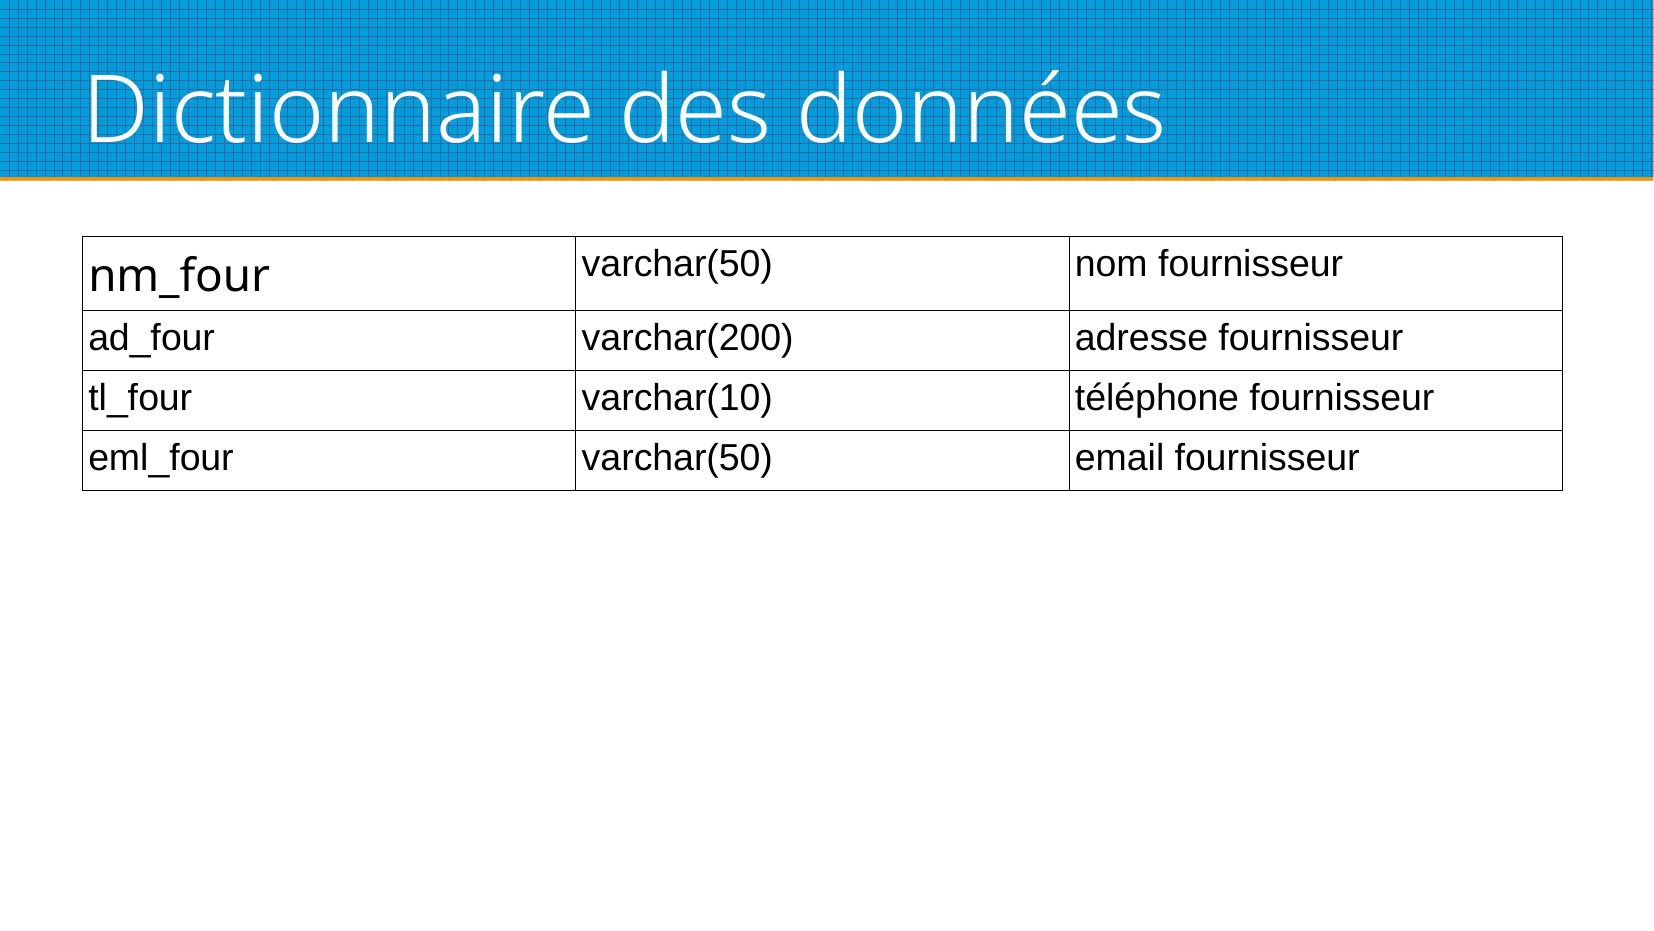

# Dictionnaire des données
| nm\_four | varchar(50) | nom fournisseur |
| --- | --- | --- |
| ad\_four | varchar(200) | adresse fournisseur |
| tl\_four | varchar(10) | téléphone fournisseur |
| eml\_four | varchar(50) | email fournisseur |